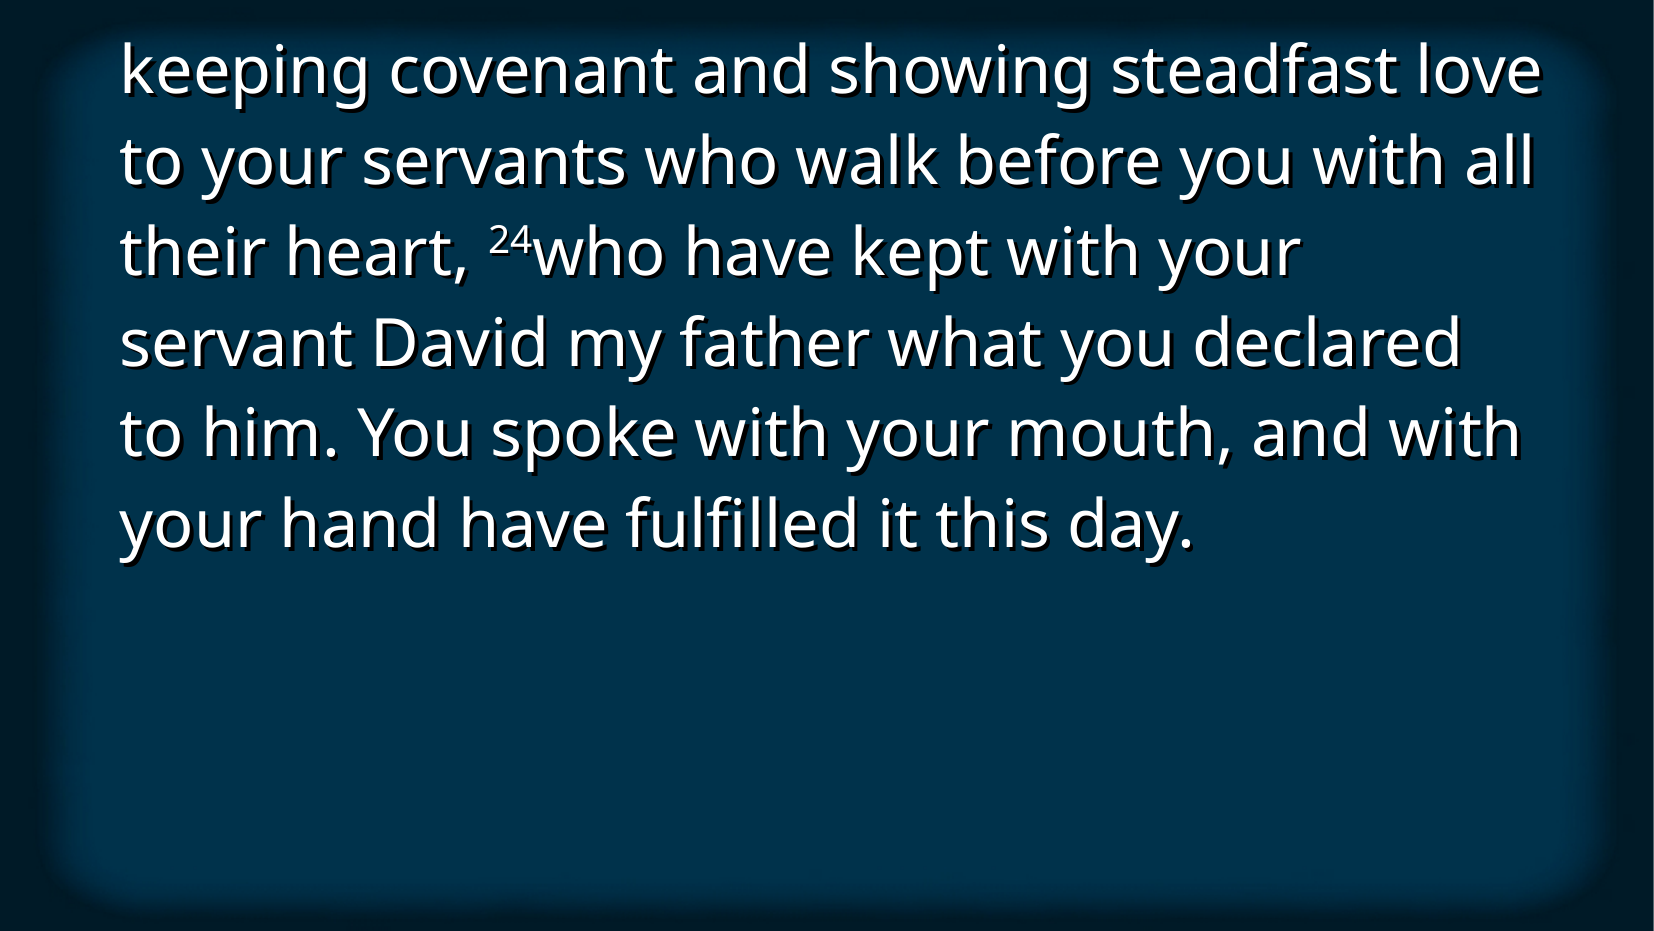

keeping covenant and showing steadfast love to your servants who walk before you with all their heart, 24who have kept with your servant David my father what you declared to him. You spoke with your mouth, and with your hand have fulfilled it this day.